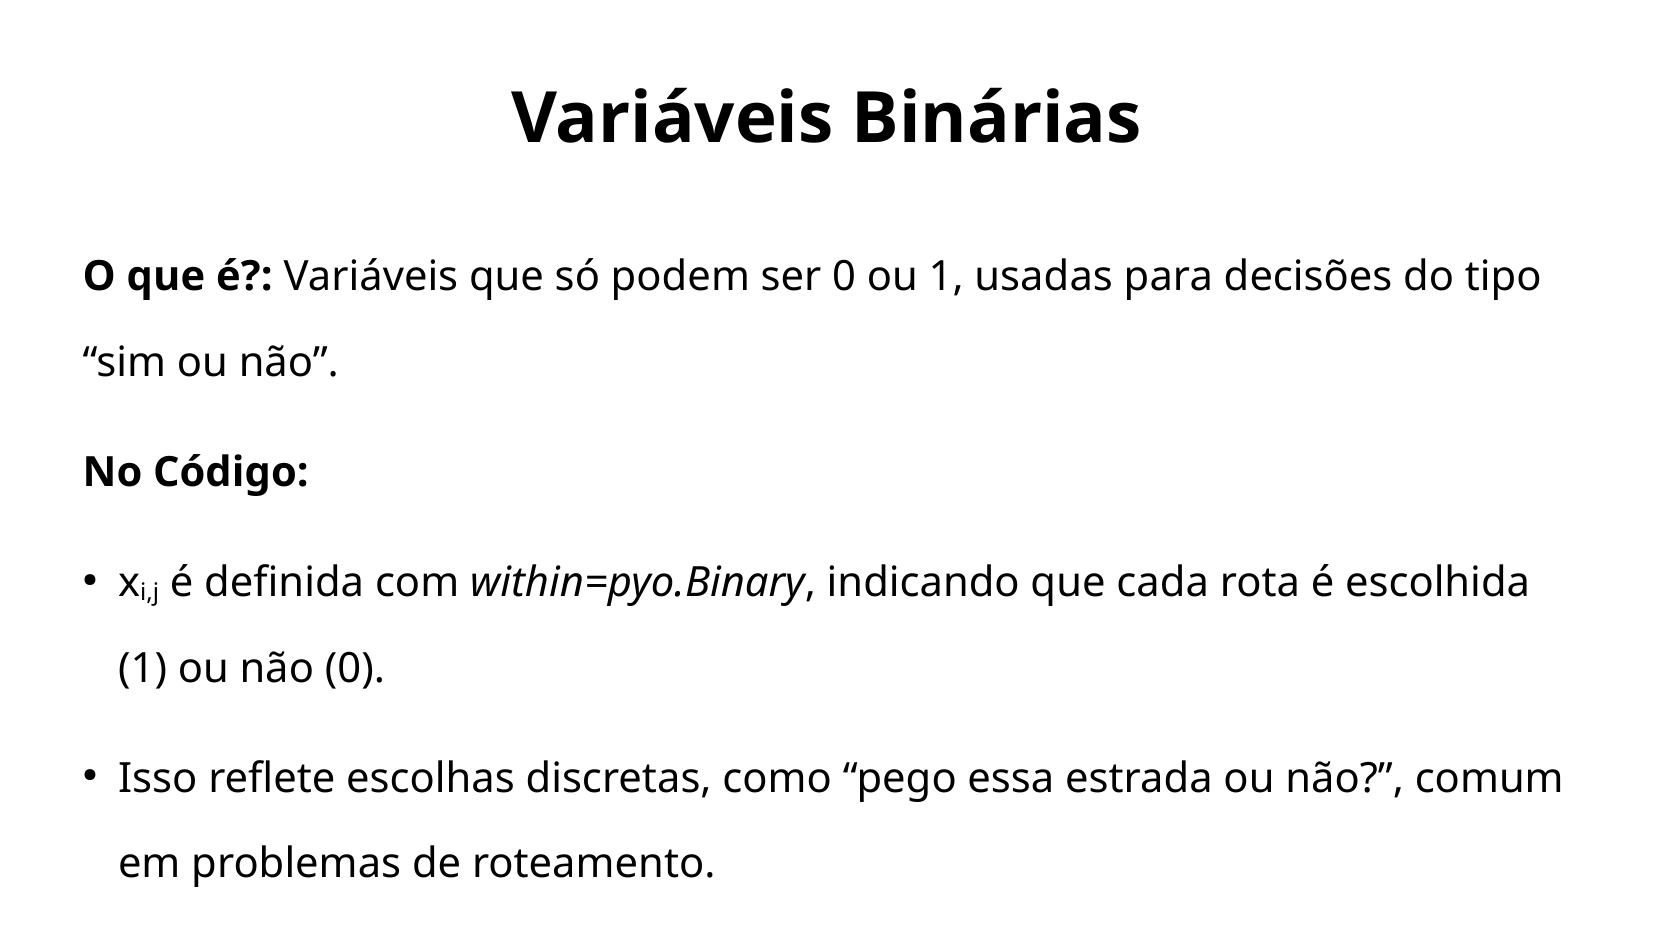

# Variáveis Binárias
O que é?: Variáveis que só podem ser 0 ou 1, usadas para decisões do tipo “sim ou não”.
No Código:
xi,j é definida com within=pyo.Binary, indicando que cada rota é escolhida (1) ou não (0).
Isso reflete escolhas discretas, como “pego essa estrada ou não?”, comum em problemas de roteamento.